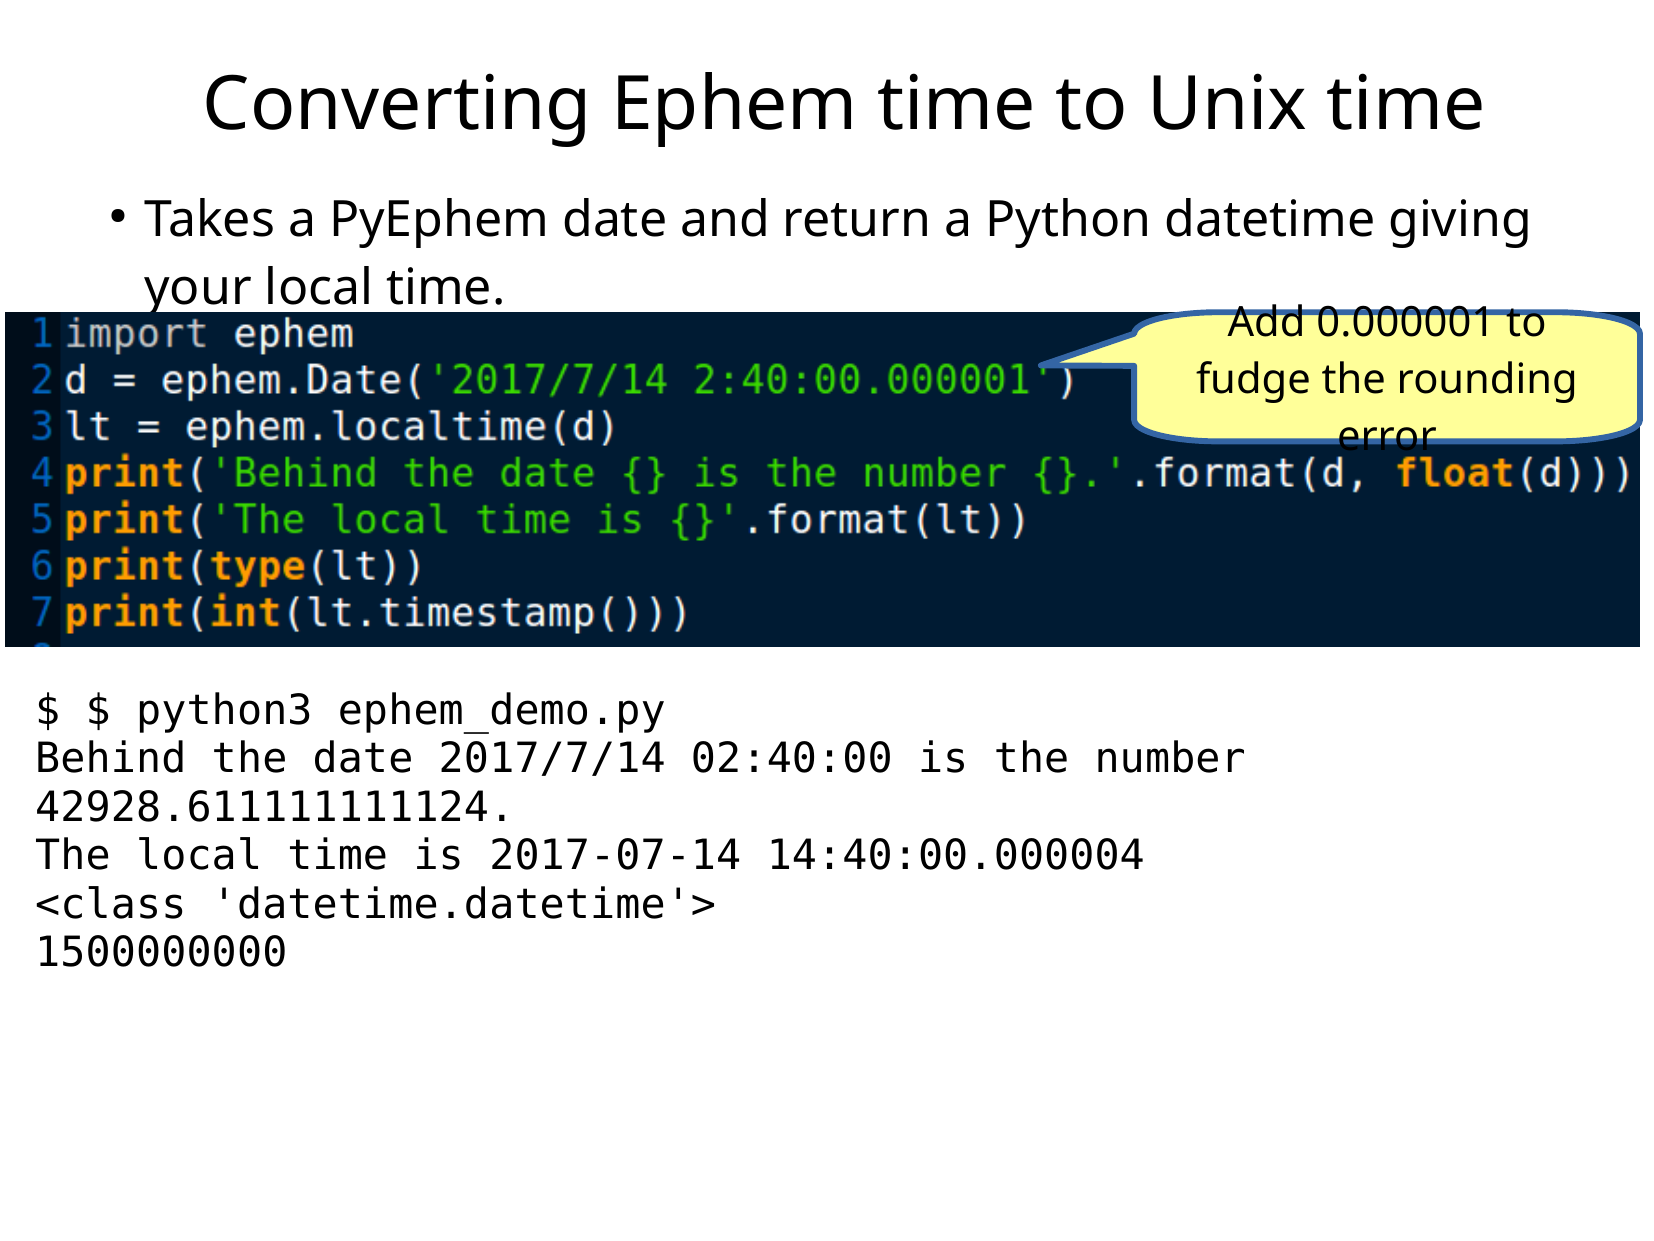

# Converting Ephem time to Unix time
Takes a PyEphem date and return a Python datetime giving your local time.
Add 0.000001 to fudge the rounding error
$ $ python3 ephem_demo.py
Behind the date 2017/7/14 02:40:00 is the number 42928.611111111124.
The local time is 2017-07-14 14:40:00.000004
<class 'datetime.datetime'>
1500000000